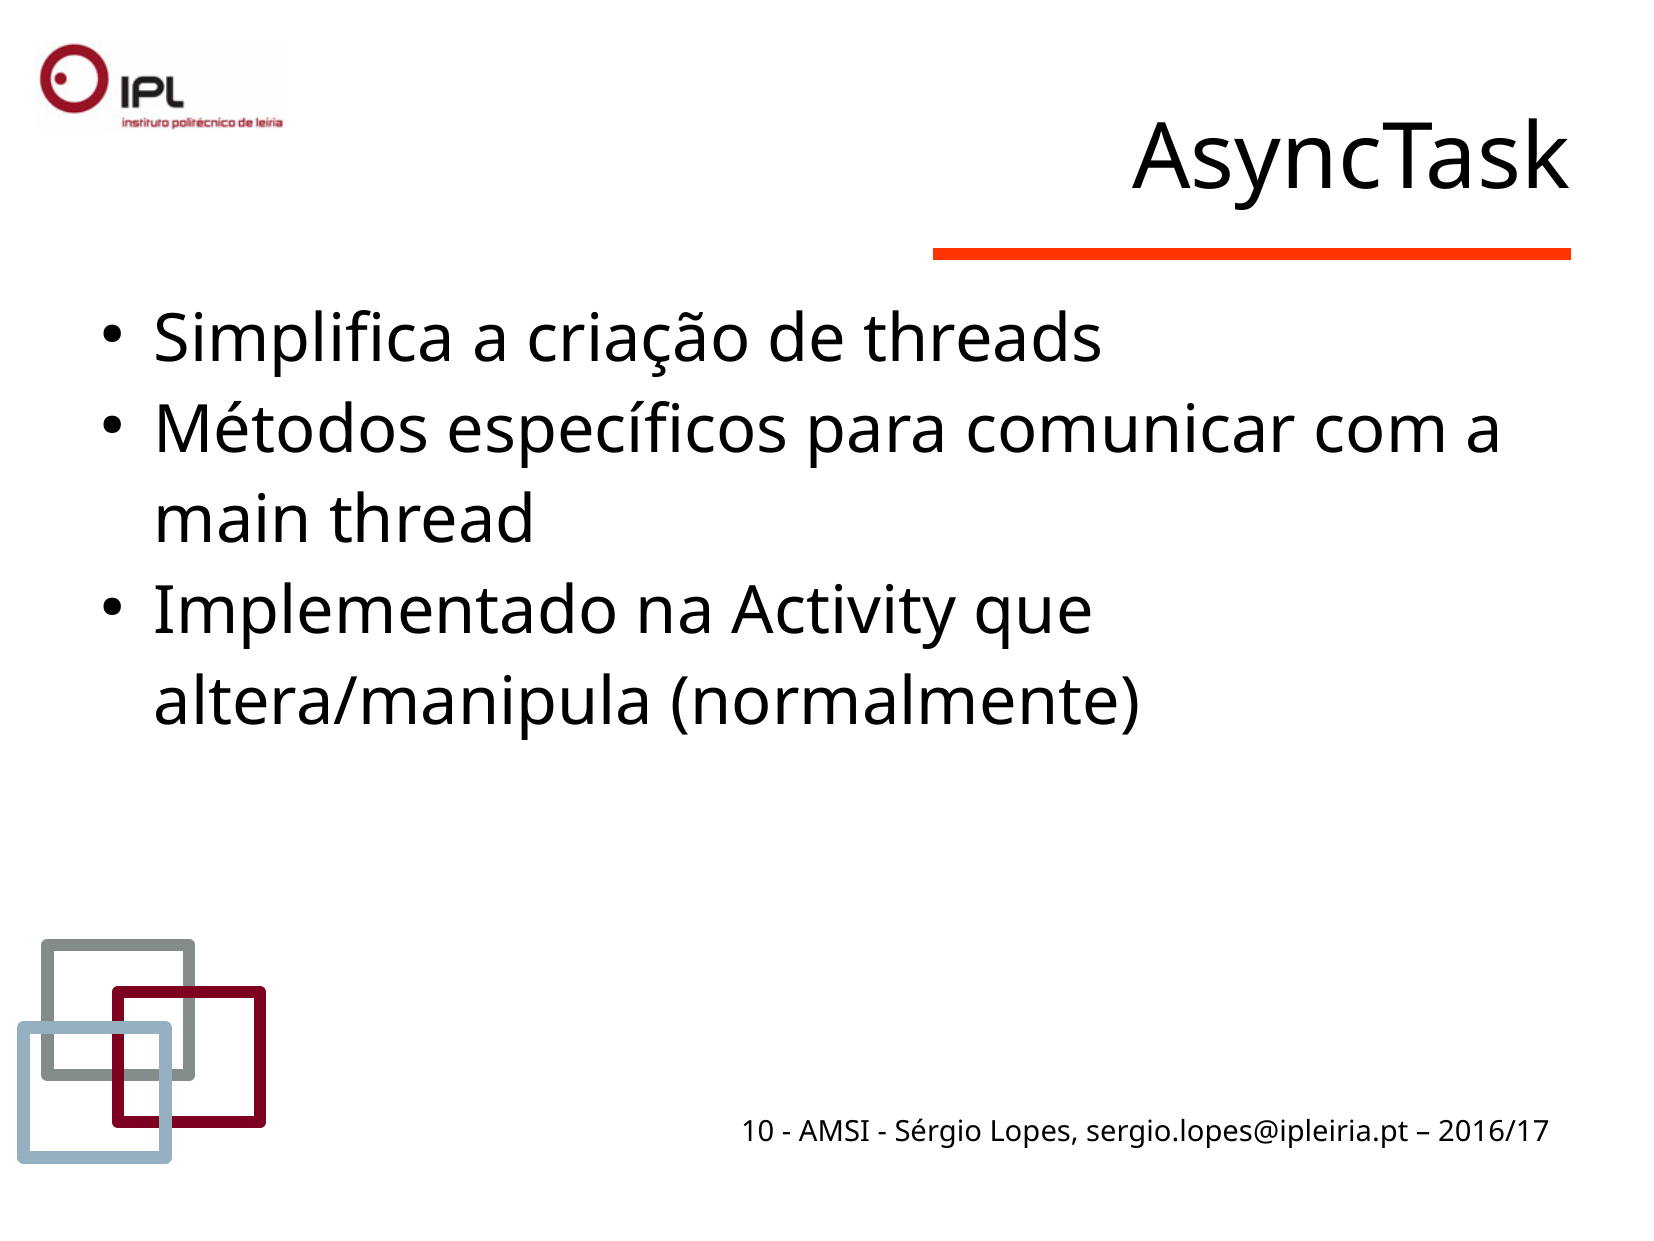

# AsyncTask
Simplifica a criação de threads
Métodos específicos para comunicar com a main thread
Implementado na Activity que altera/manipula (normalmente)
10 - AMSI - Sérgio Lopes, sergio.lopes@ipleiria.pt – 2016/17